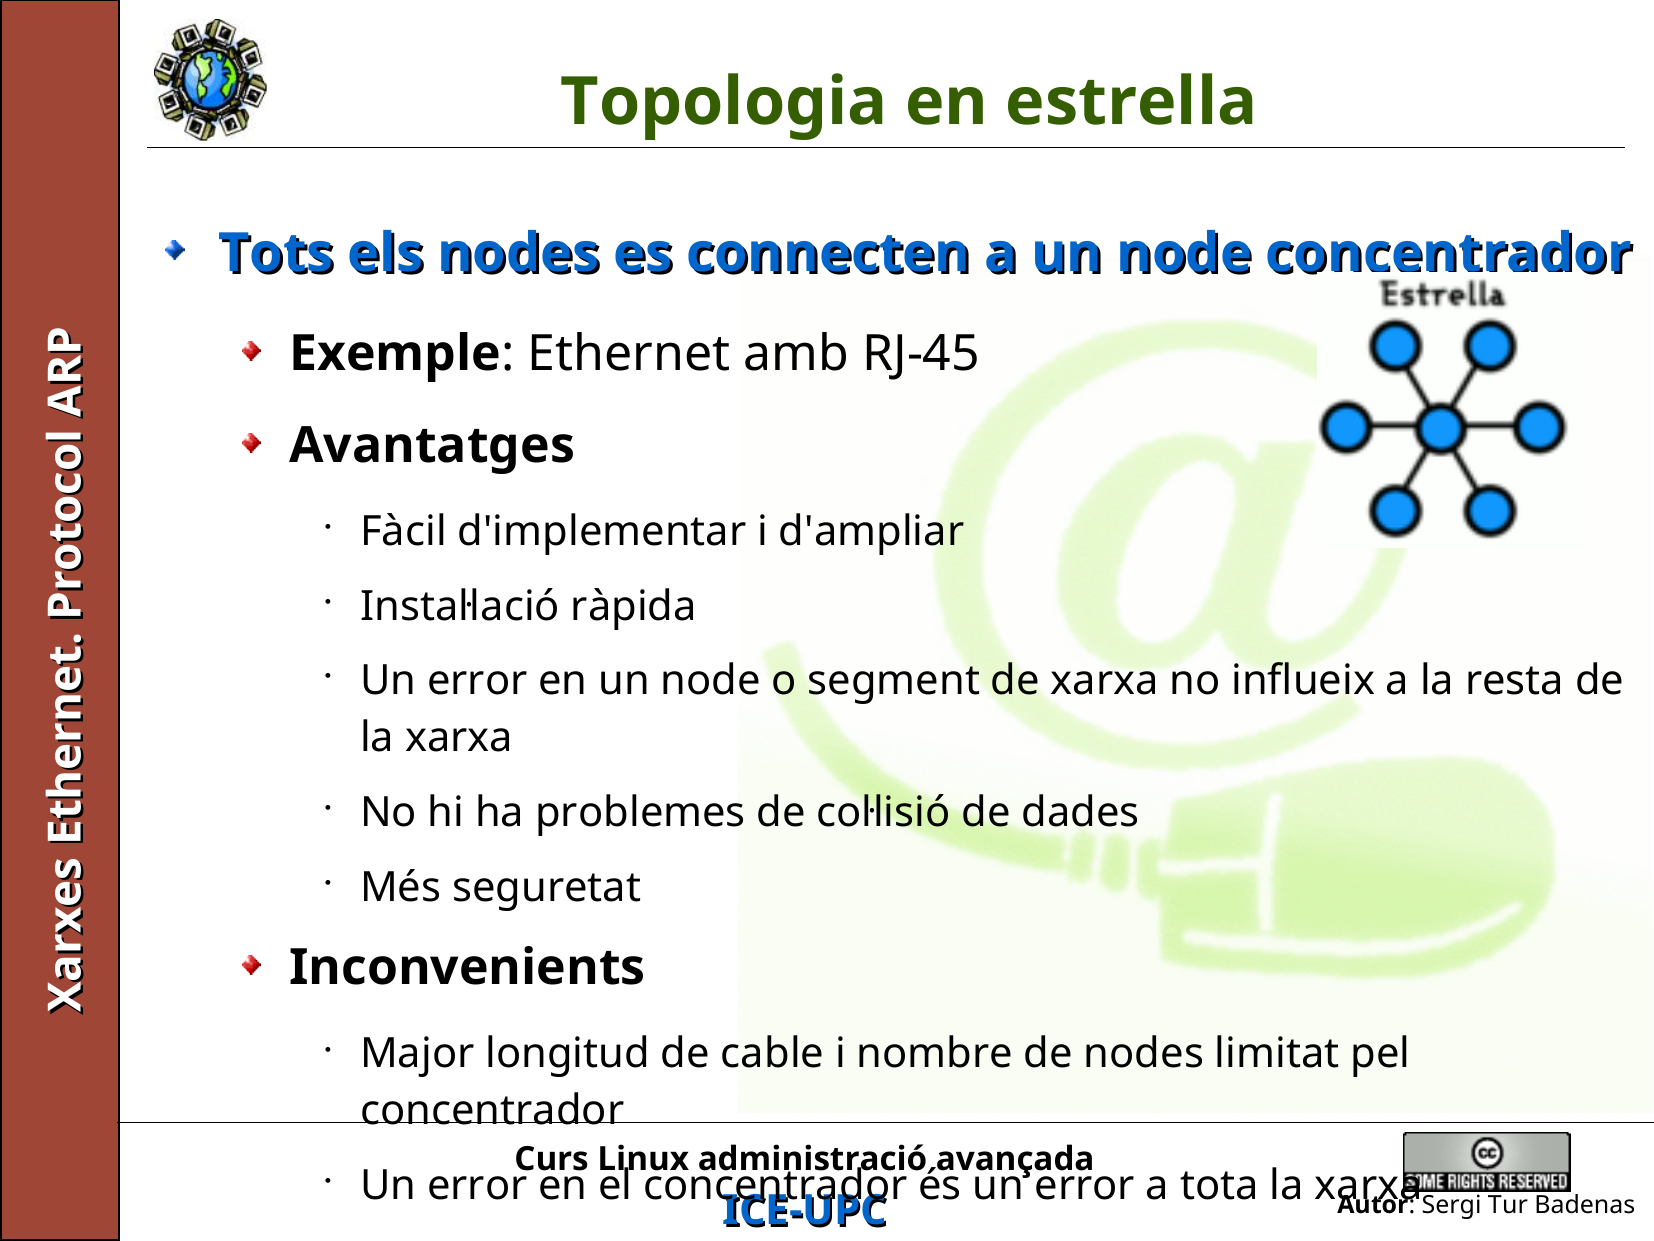

# Topologia en estrella
Tots els nodes es connecten a un node concentrador
Exemple: Ethernet amb RJ-45
Avantatges
Fàcil d'implementar i d'ampliar
Instal·lació ràpida
Un error en un node o segment de xarxa no influeix a la resta de la xarxa
No hi ha problemes de col·lisió de dades
Més seguretat
Inconvenients
Major longitud de cable i nombre de nodes limitat pel concentrador
Un error en el concentrador és un error a tota la xarxa